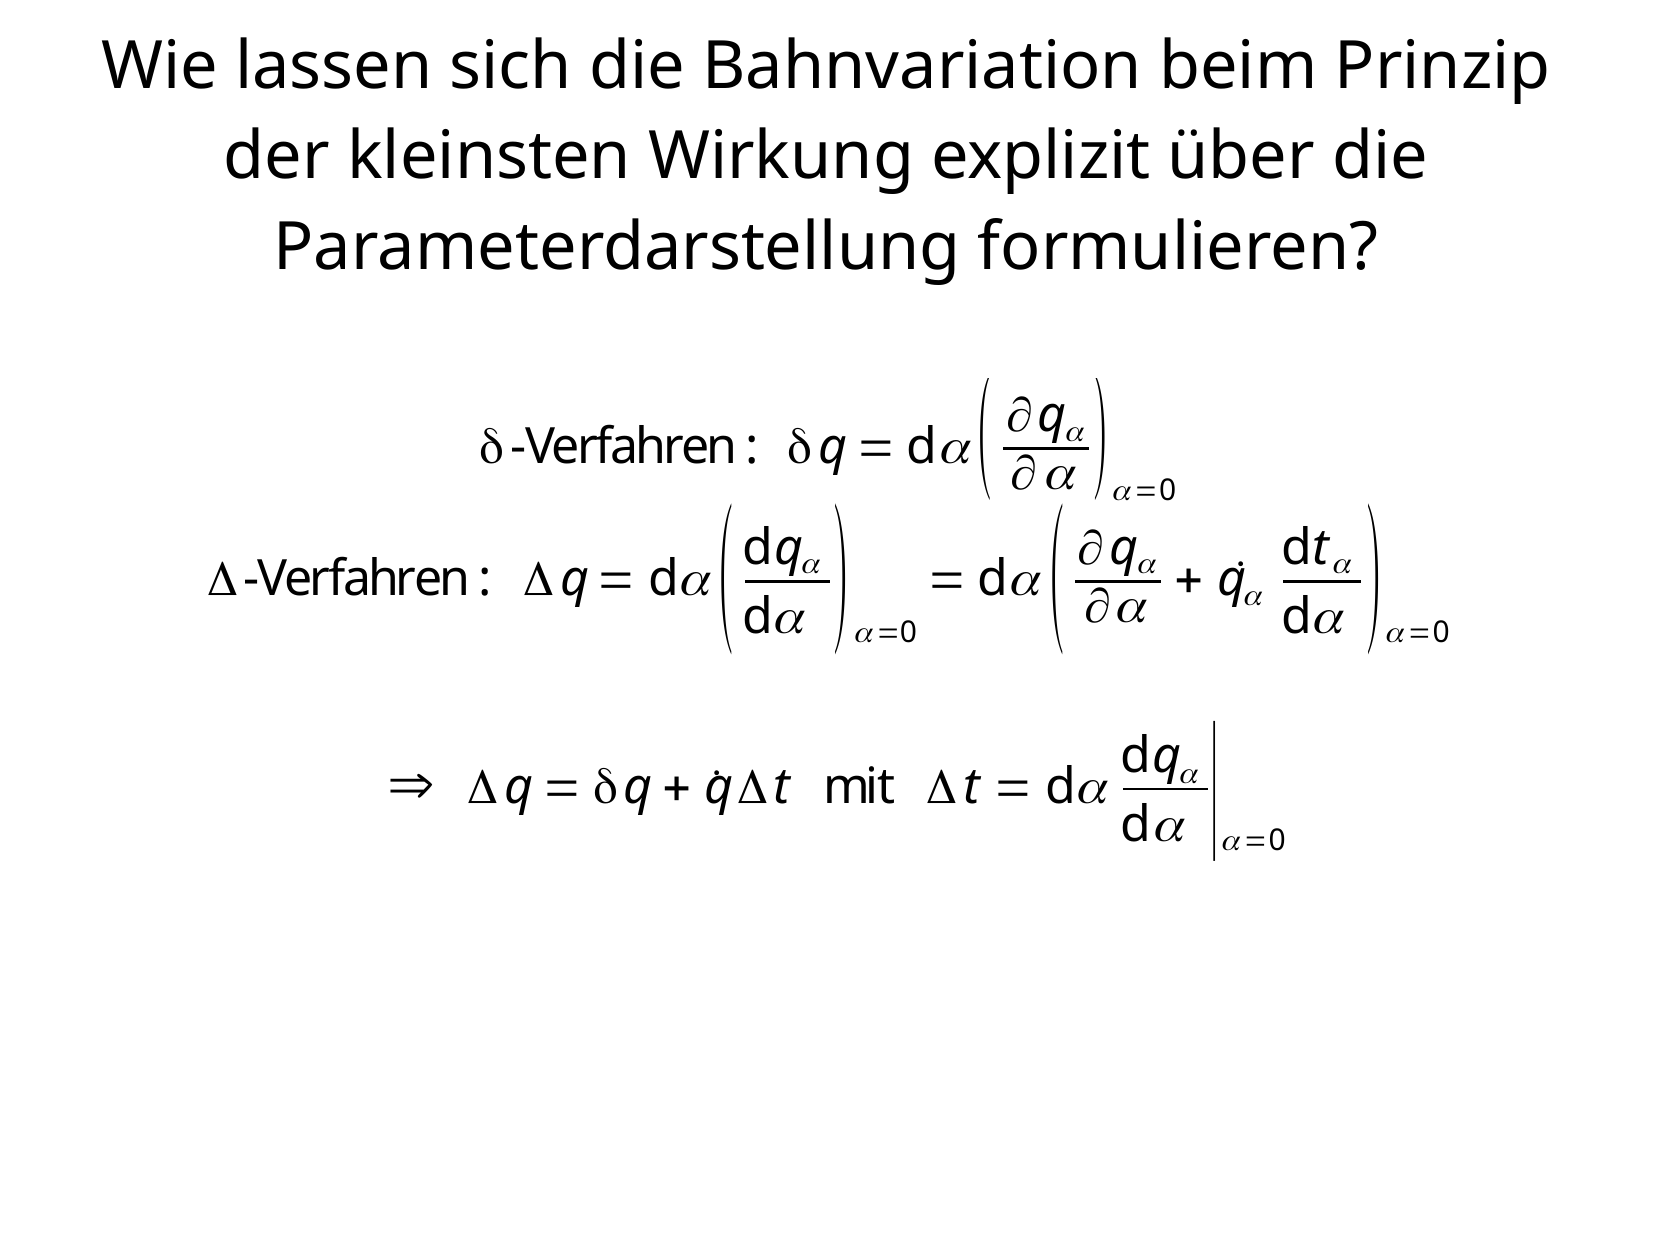

# Wie lassen sich die Bahnvariation beim Prinzip der kleinsten Wirkung explizit über die Parameterdarstellung formulieren?